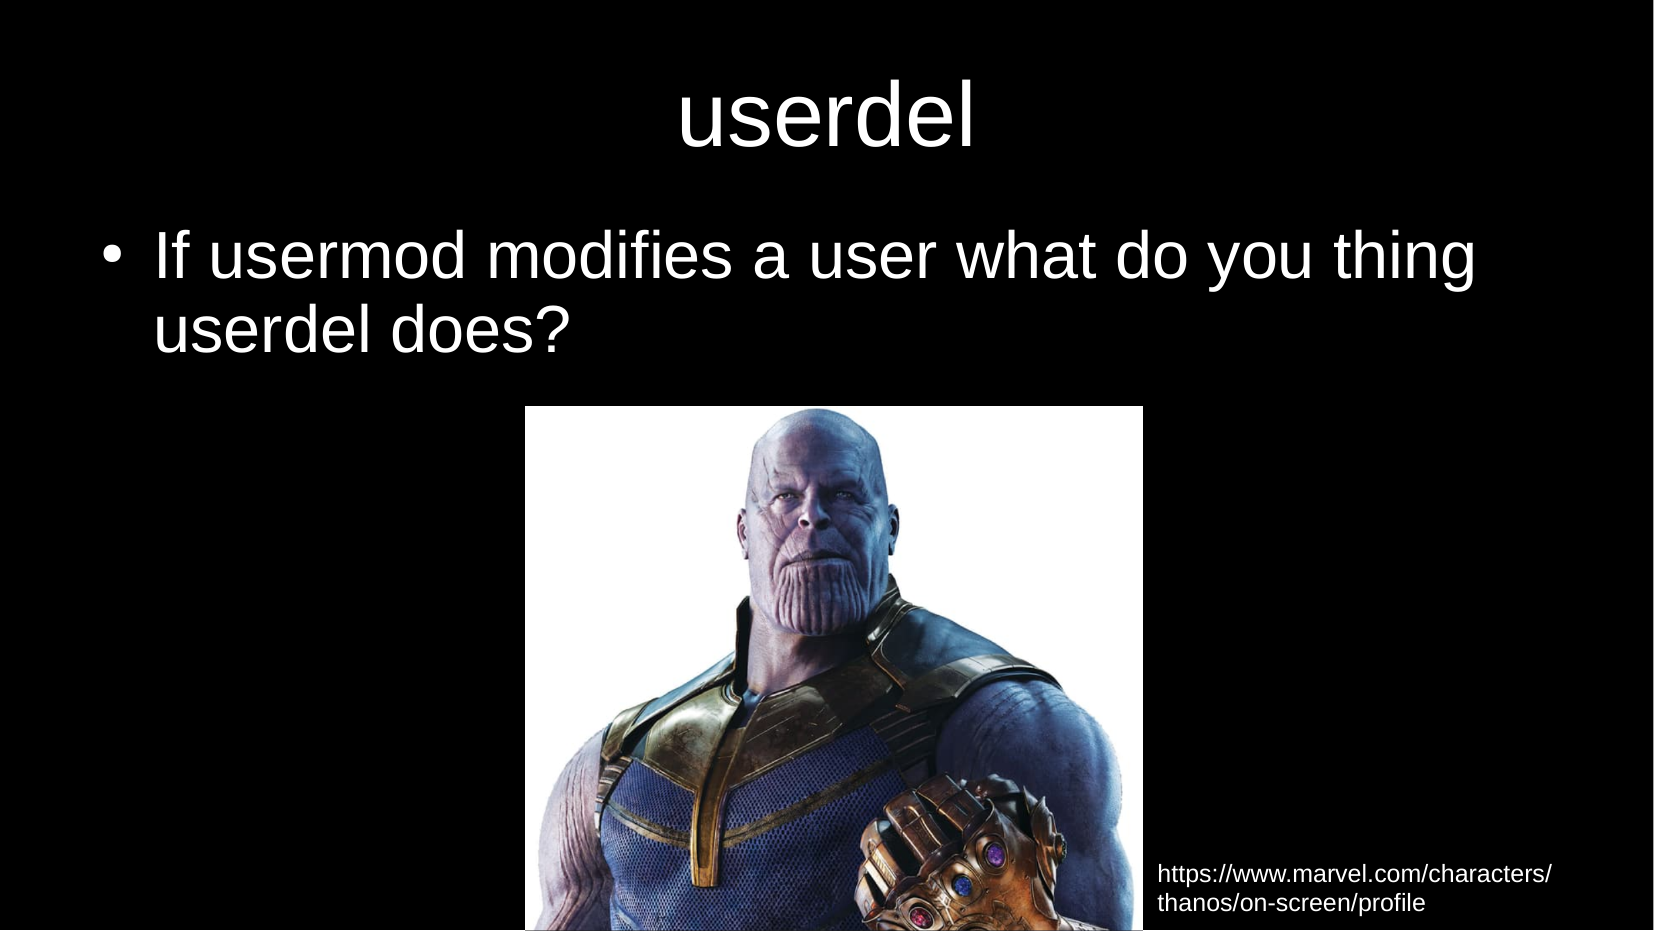

# userdel
If usermod modifies a user what do you thing userdel does?
https://www.marvel.com/characters/thanos/on-screen/profile